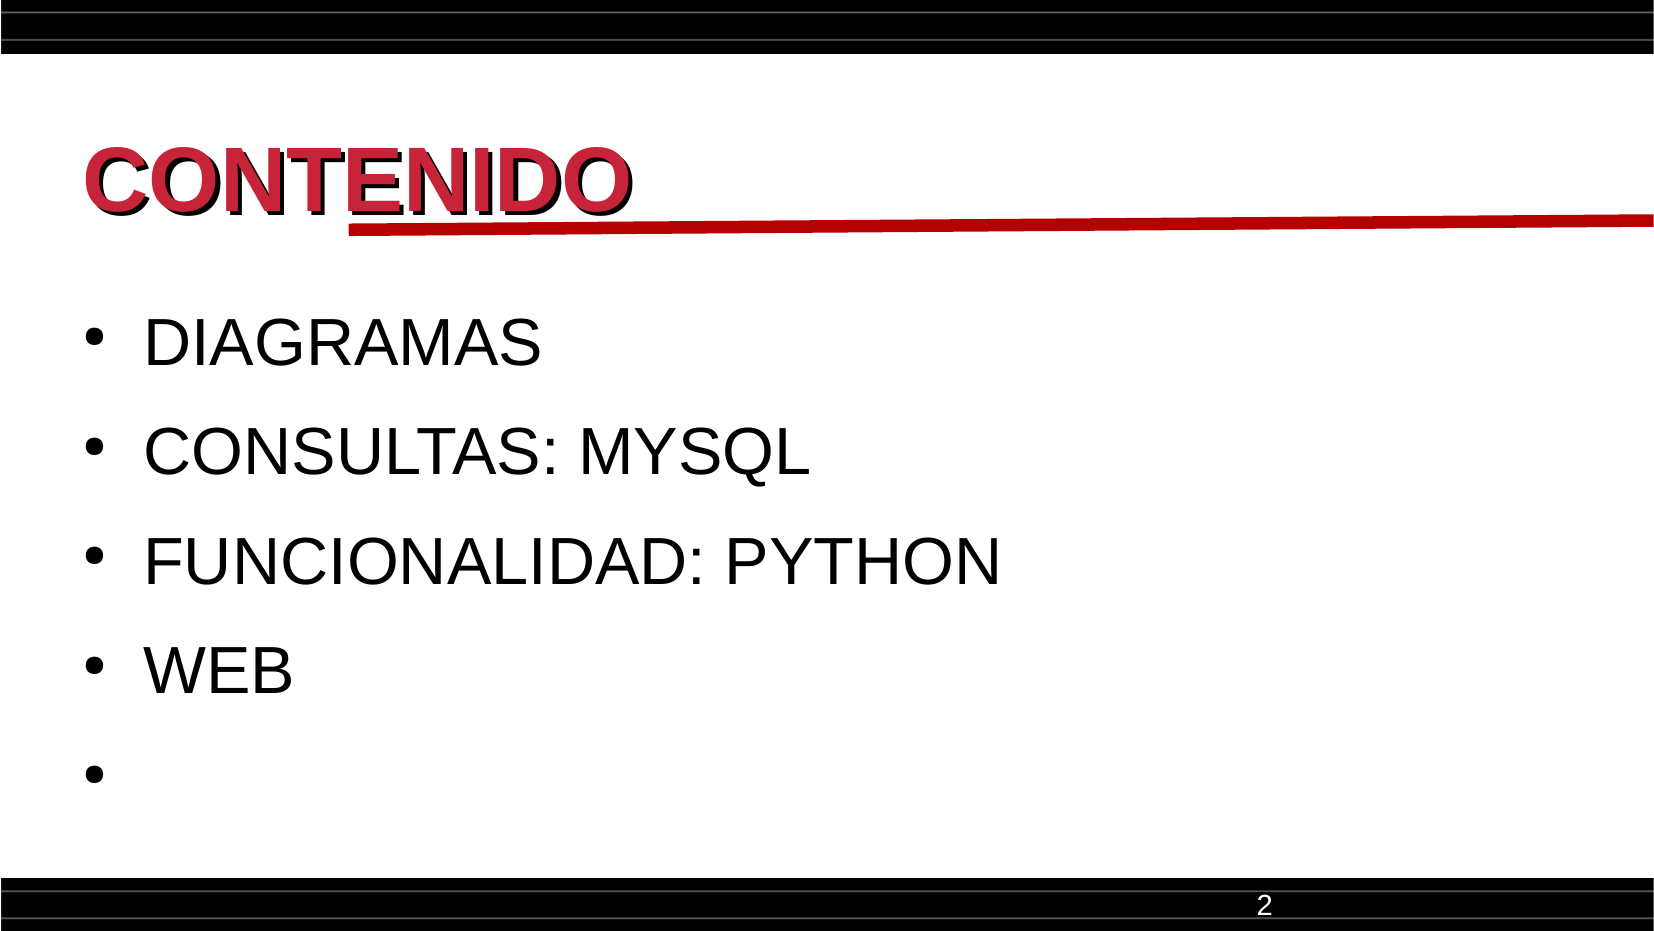

# CONTENIDO
 Diagramas
 Consultas: MySQL
 Funcionalidad: Python
 Web